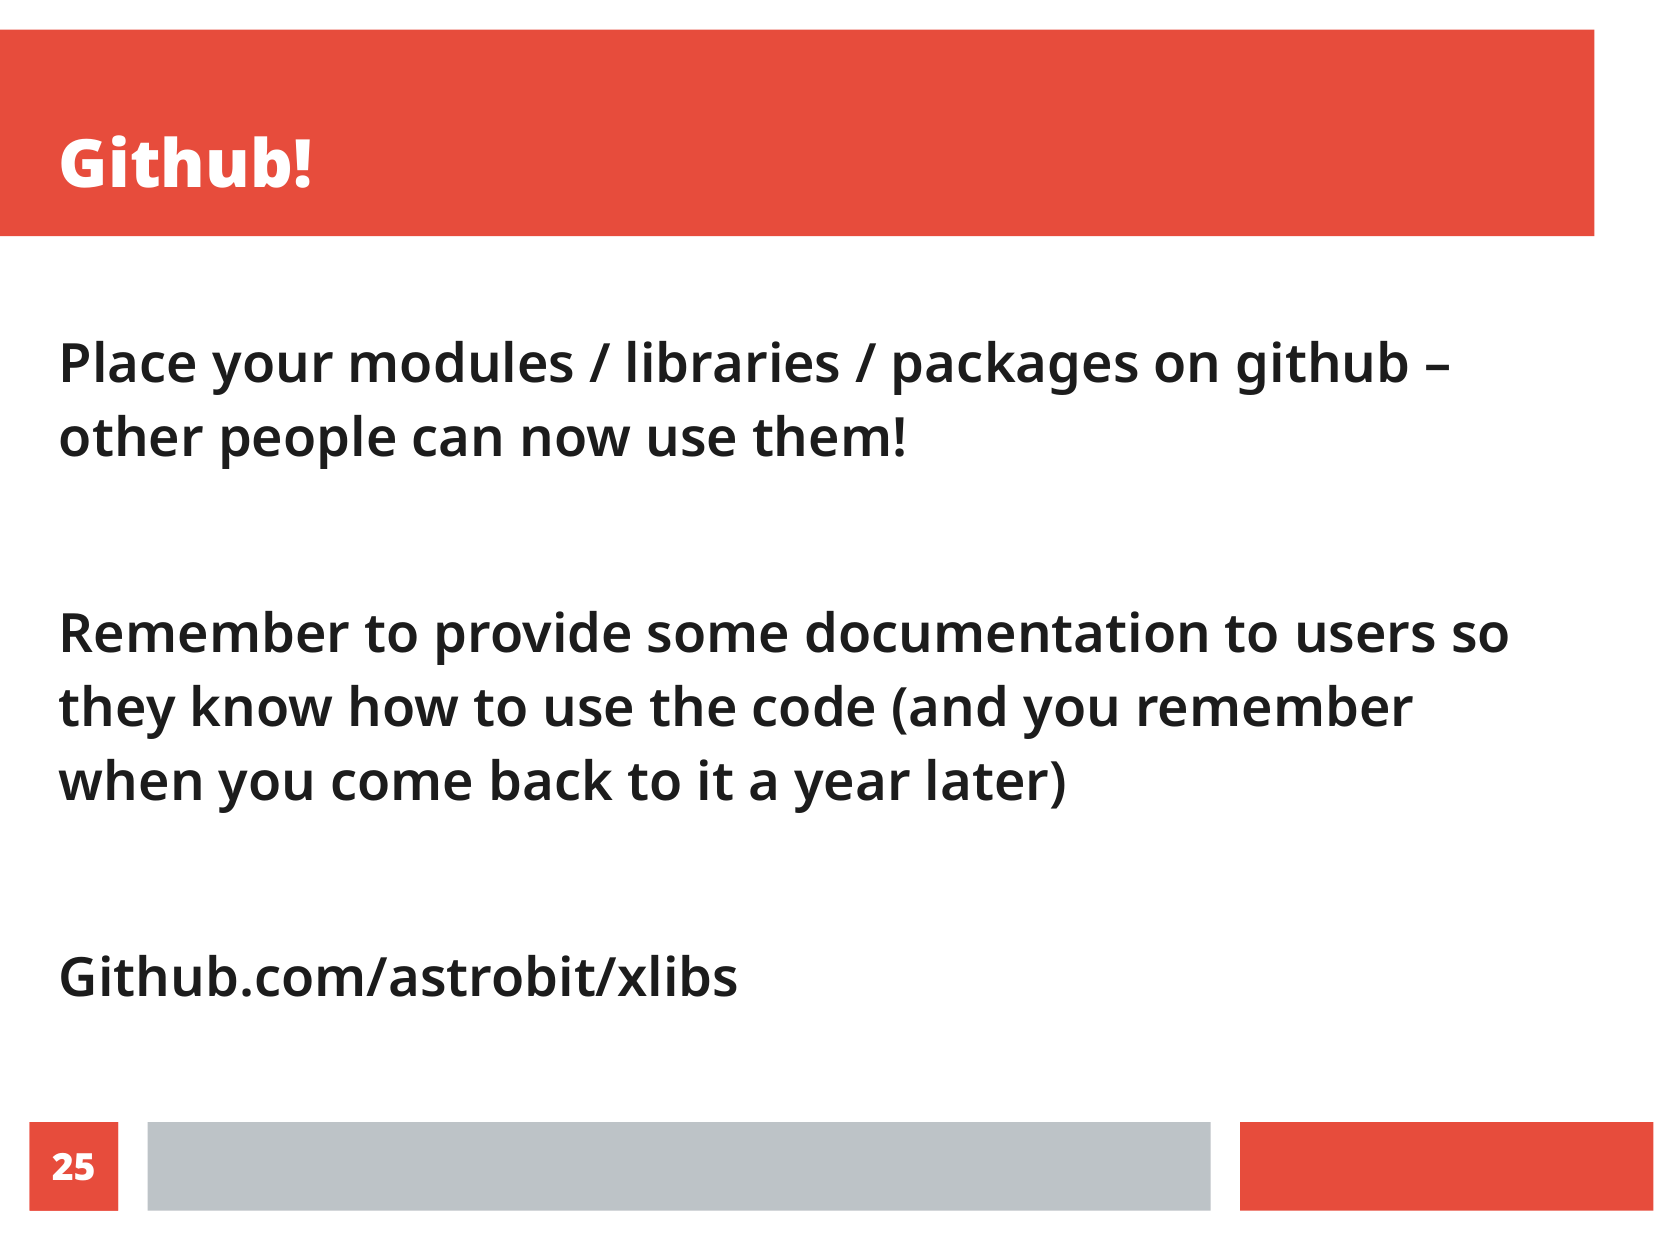

# Github!
Place your modules / libraries / packages on github – other people can now use them!
Remember to provide some documentation to users so they know how to use the code (and you remember when you come back to it a year later)
Github.com/astrobit/xlibs
25